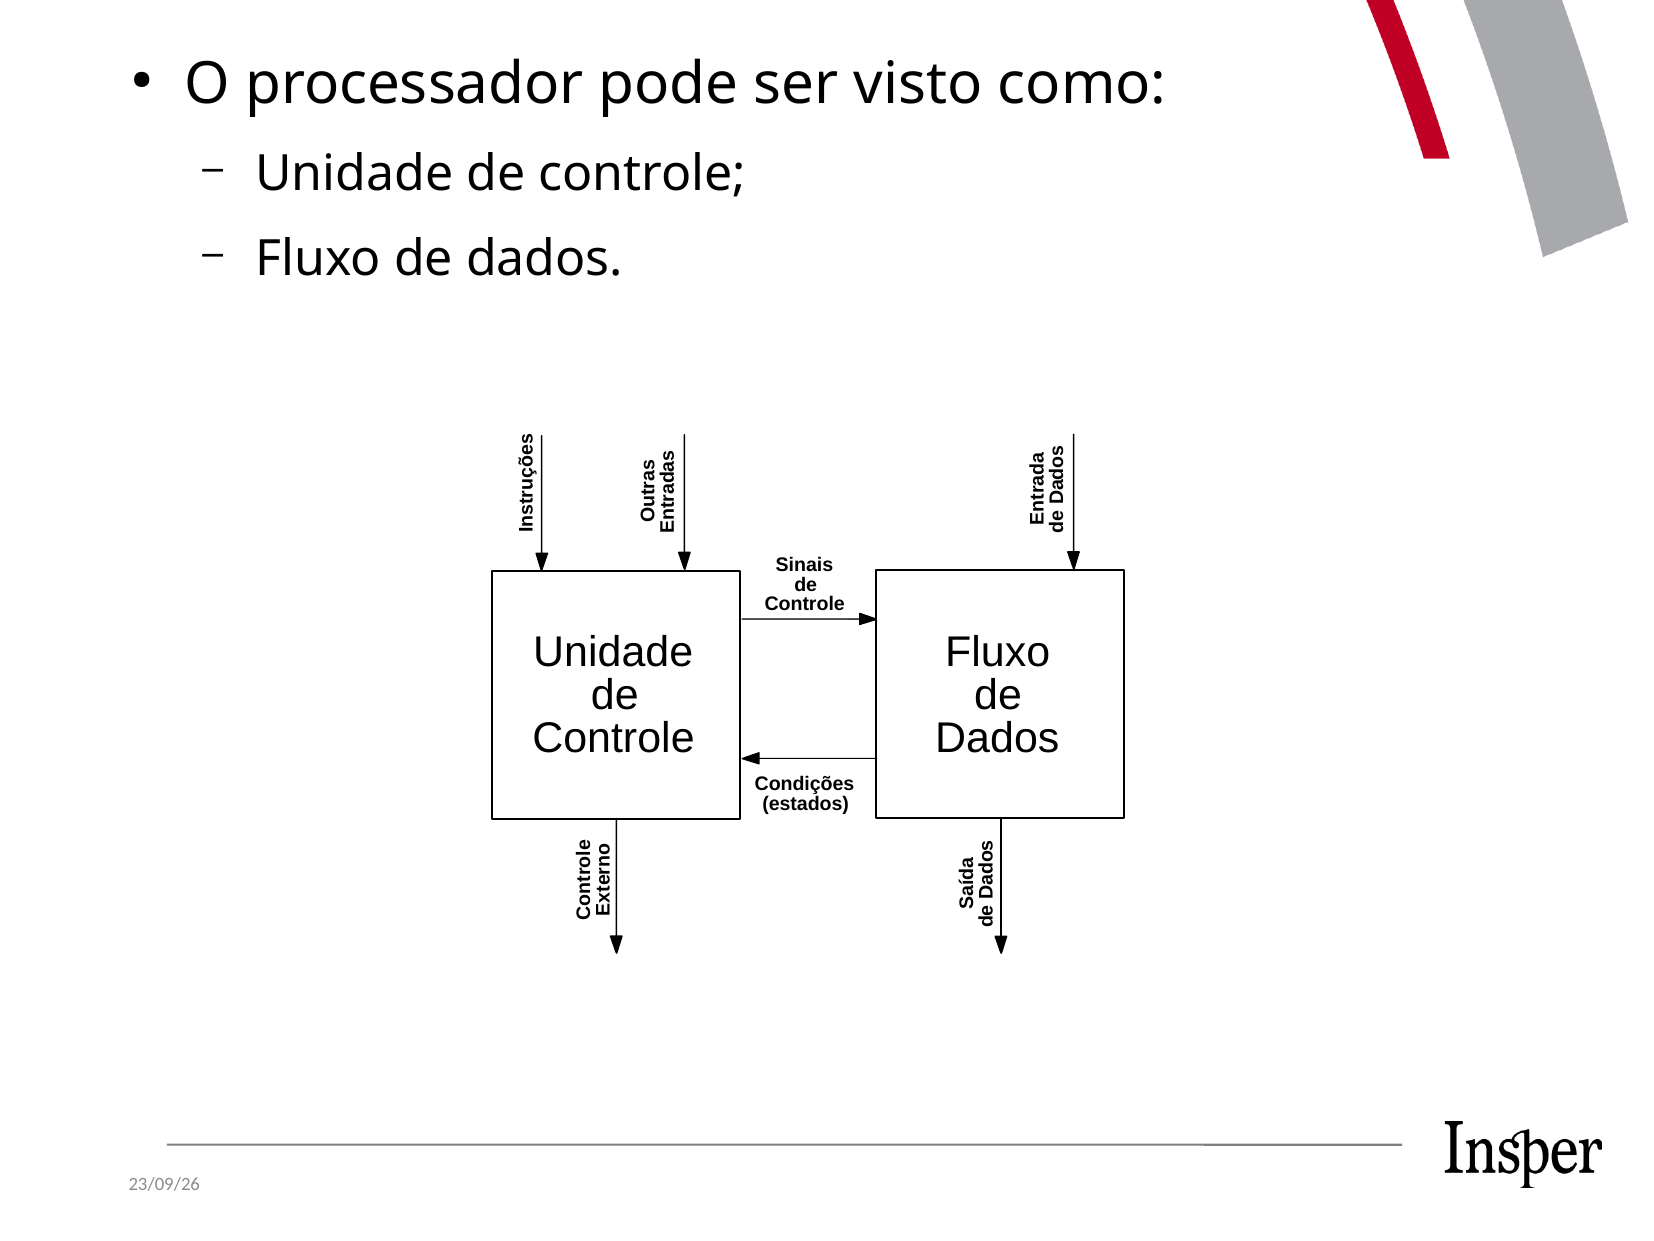

# O processador pode ser visto como:
Unidade de controle;
Fluxo de dados.